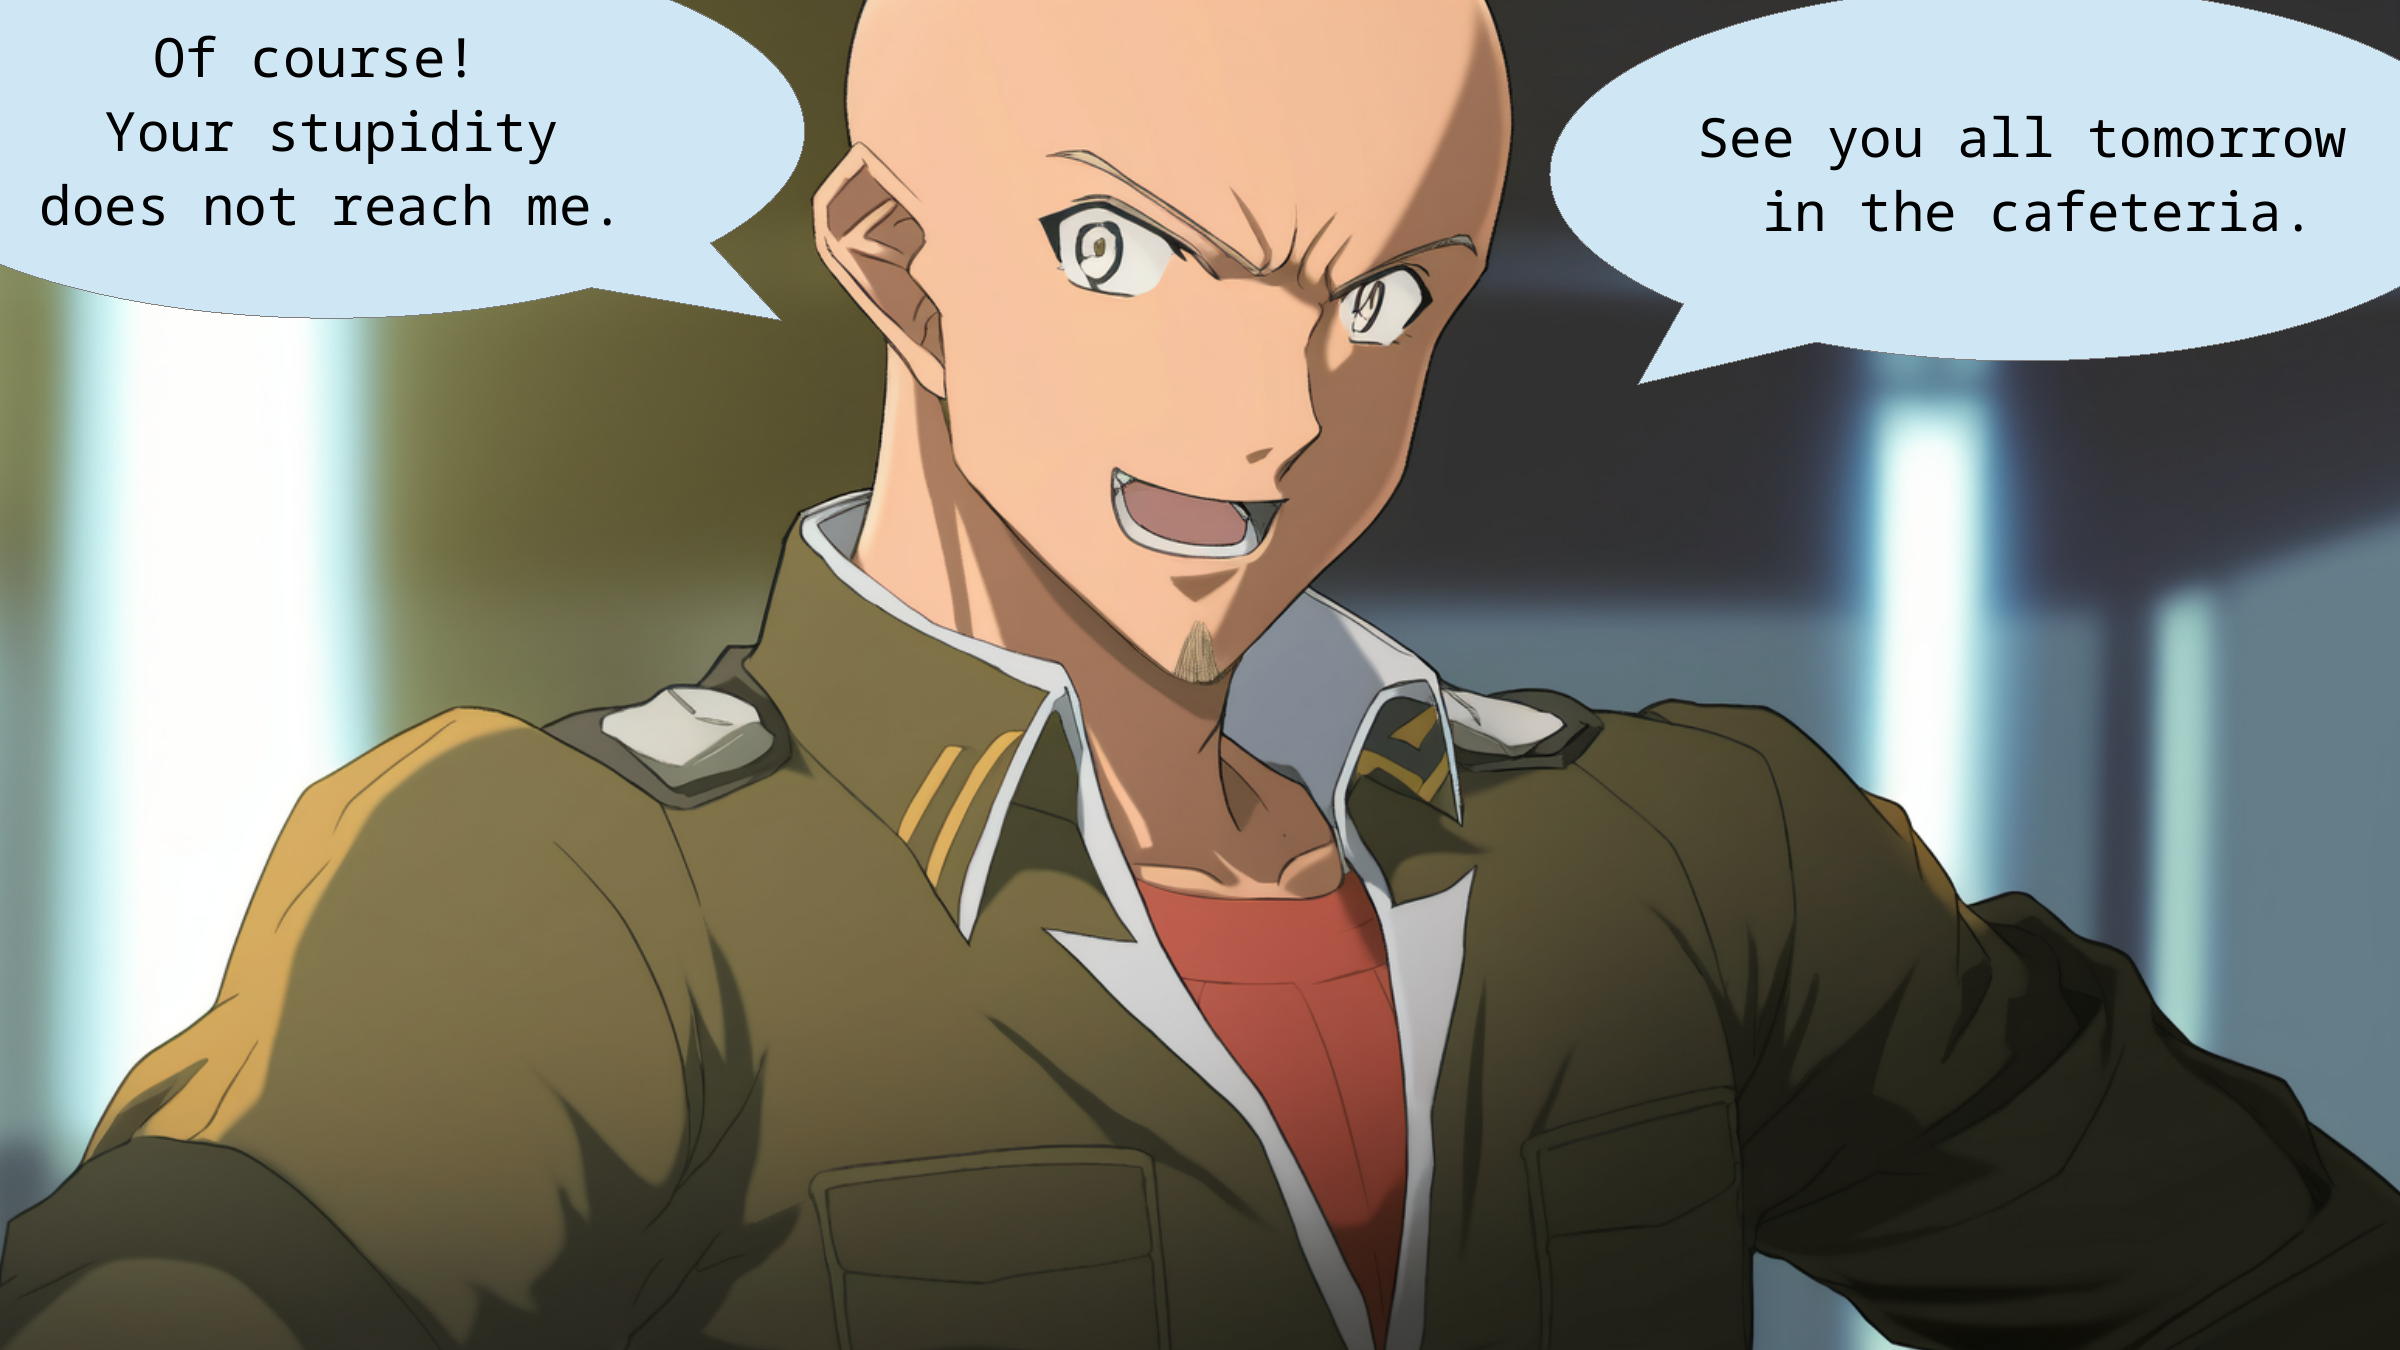

Of course!
Your stupidity
does not reach me.
See you all tomorrow
 in the cafeteria.